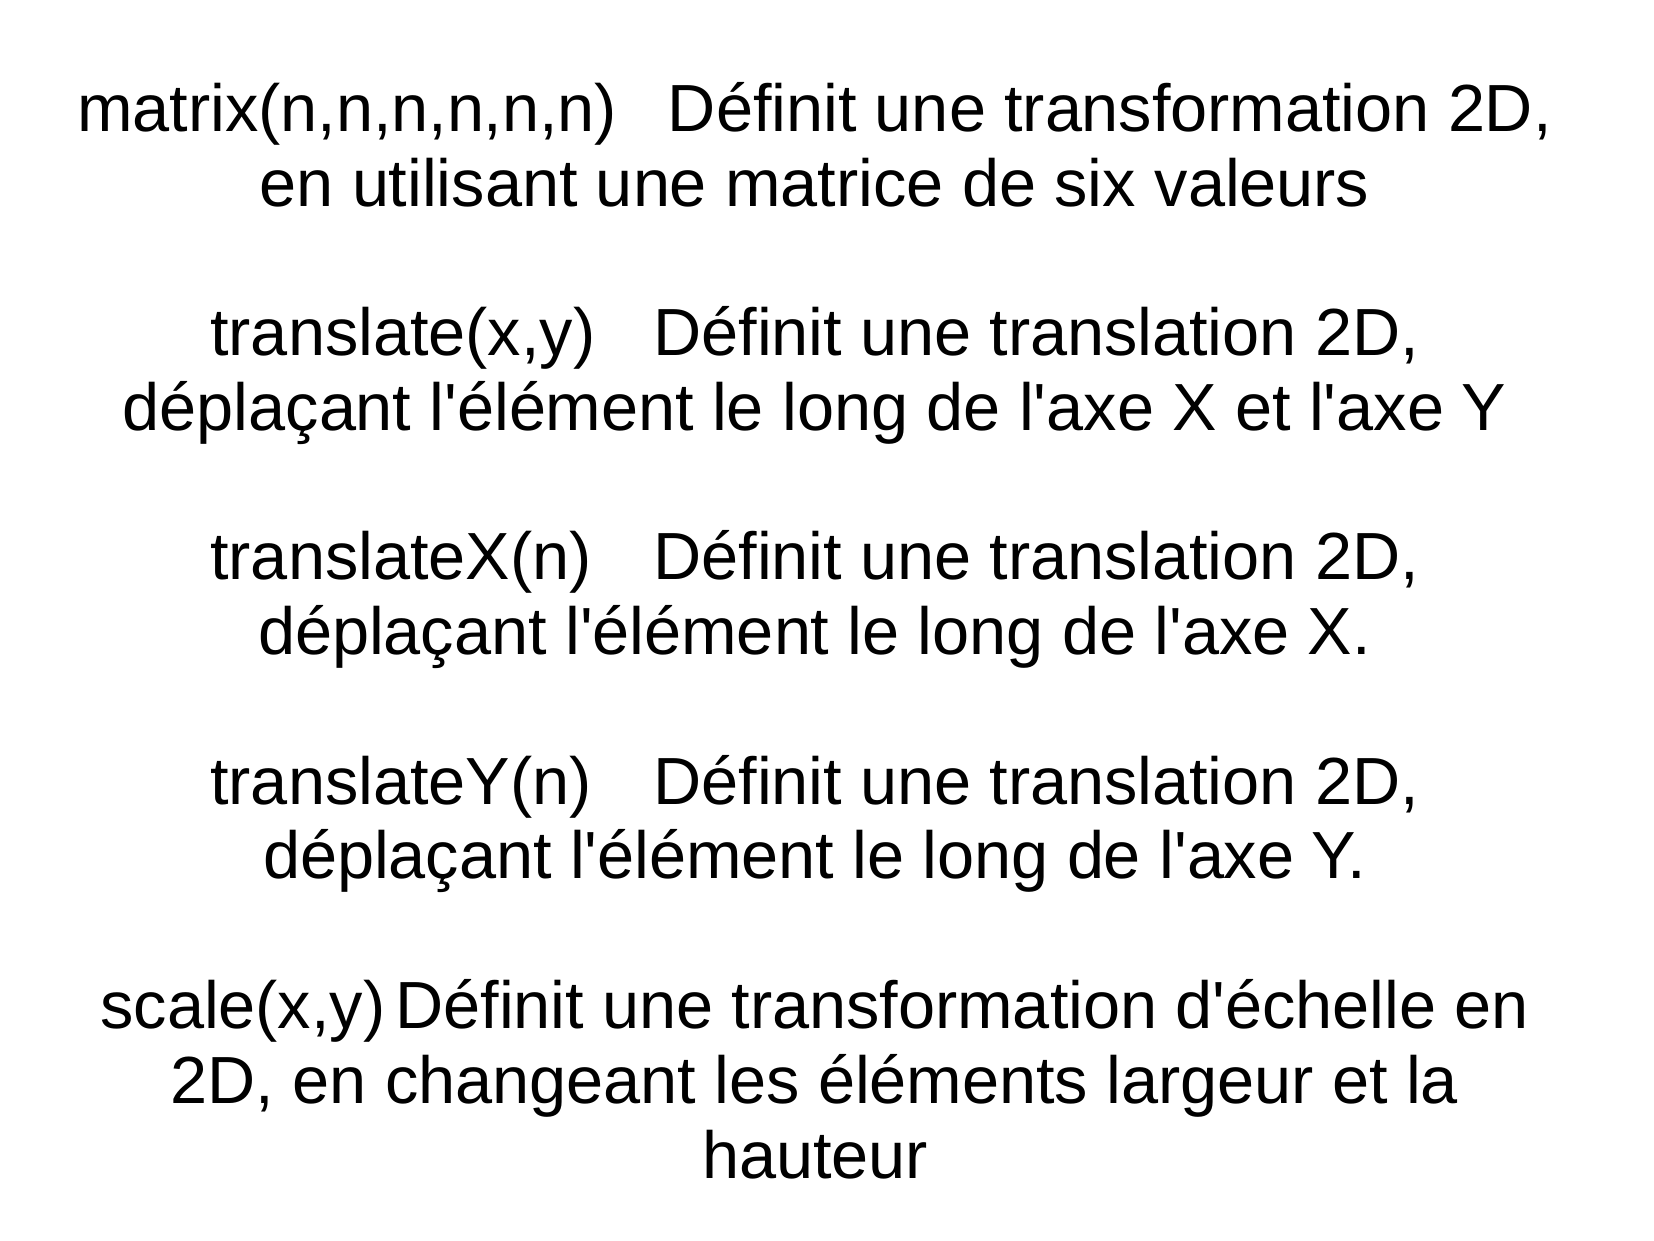

# matrix(n,n,n,n,n,n)	Définit une transformation 2D, en utilisant une matrice de six valeurs
translate(x,y)	Définit une translation 2D, déplaçant l'élément le long de l'axe X et l'axe Y
translateX(n)	Définit une translation 2D, déplaçant l'élément le long de l'axe X.
translateY(n)	Définit une translation 2D, déplaçant l'élément le long de l'axe Y.
scale(x,y)	Définit une transformation d'échelle en 2D, en changeant les éléments largeur et la hauteur